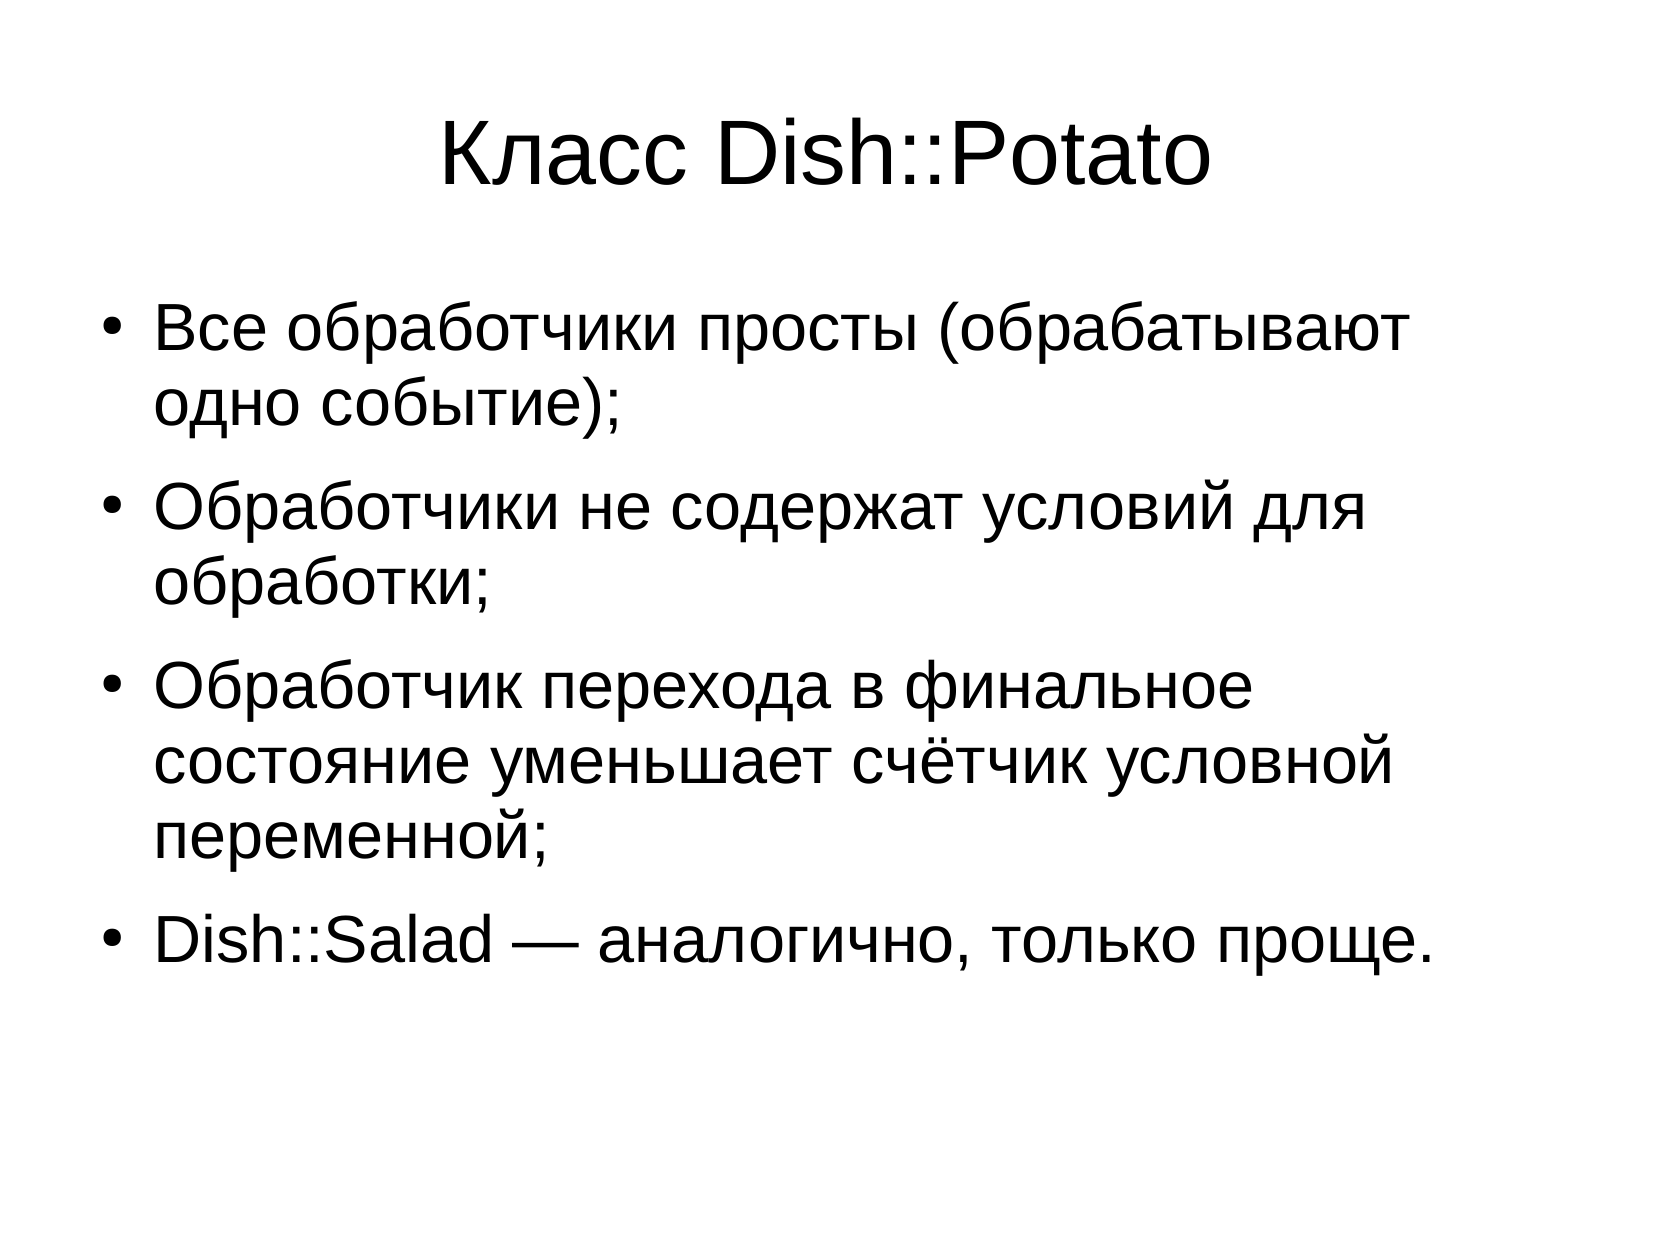

# Класс Dish::Potato
Все обработчики просты (обрабатывают одно событие);
Обработчики не содержат условий для обработки;
Обработчик перехода в финальное состояние уменьшает счётчик условной переменной;
Dish::Salad — аналогично, только проще.